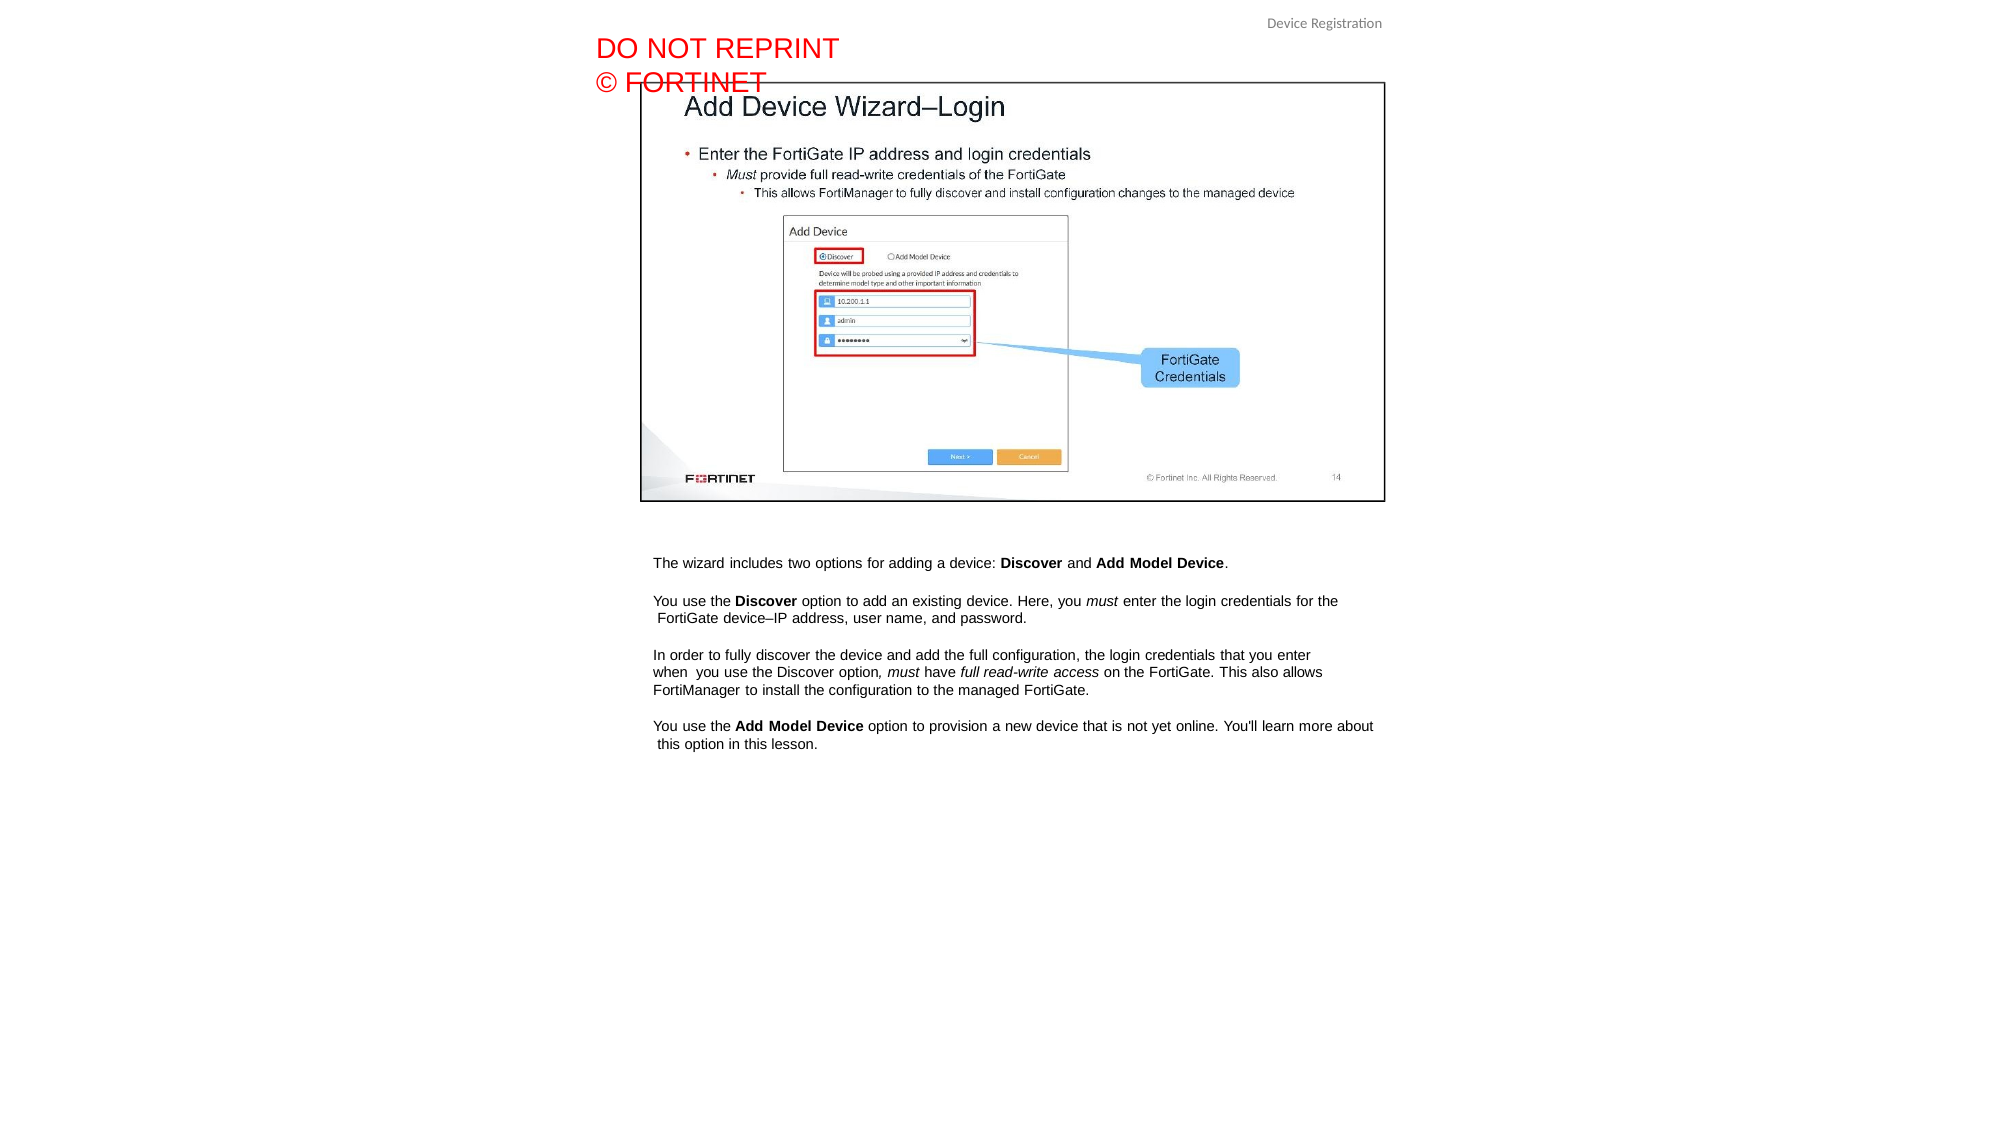

Device Registration
DO NOT REPRINT
© FORTINET
The wizard includes two options for adding a device: Discover and Add Model Device.
You use the Discover option to add an existing device. Here, you must enter the login credentials for the FortiGate device–IP address, user name, and password.
In order to fully discover the device and add the full configuration, the login credentials that you enter when you use the Discover option, must have full read-write access on the FortiGate. This also allows FortiManager to install the configuration to the managed FortiGate.
You use the Add Model Device option to provision a new device that is not yet online. You'll learn more about this option in this lesson.
FortiManager 6.2 Study Guide
1